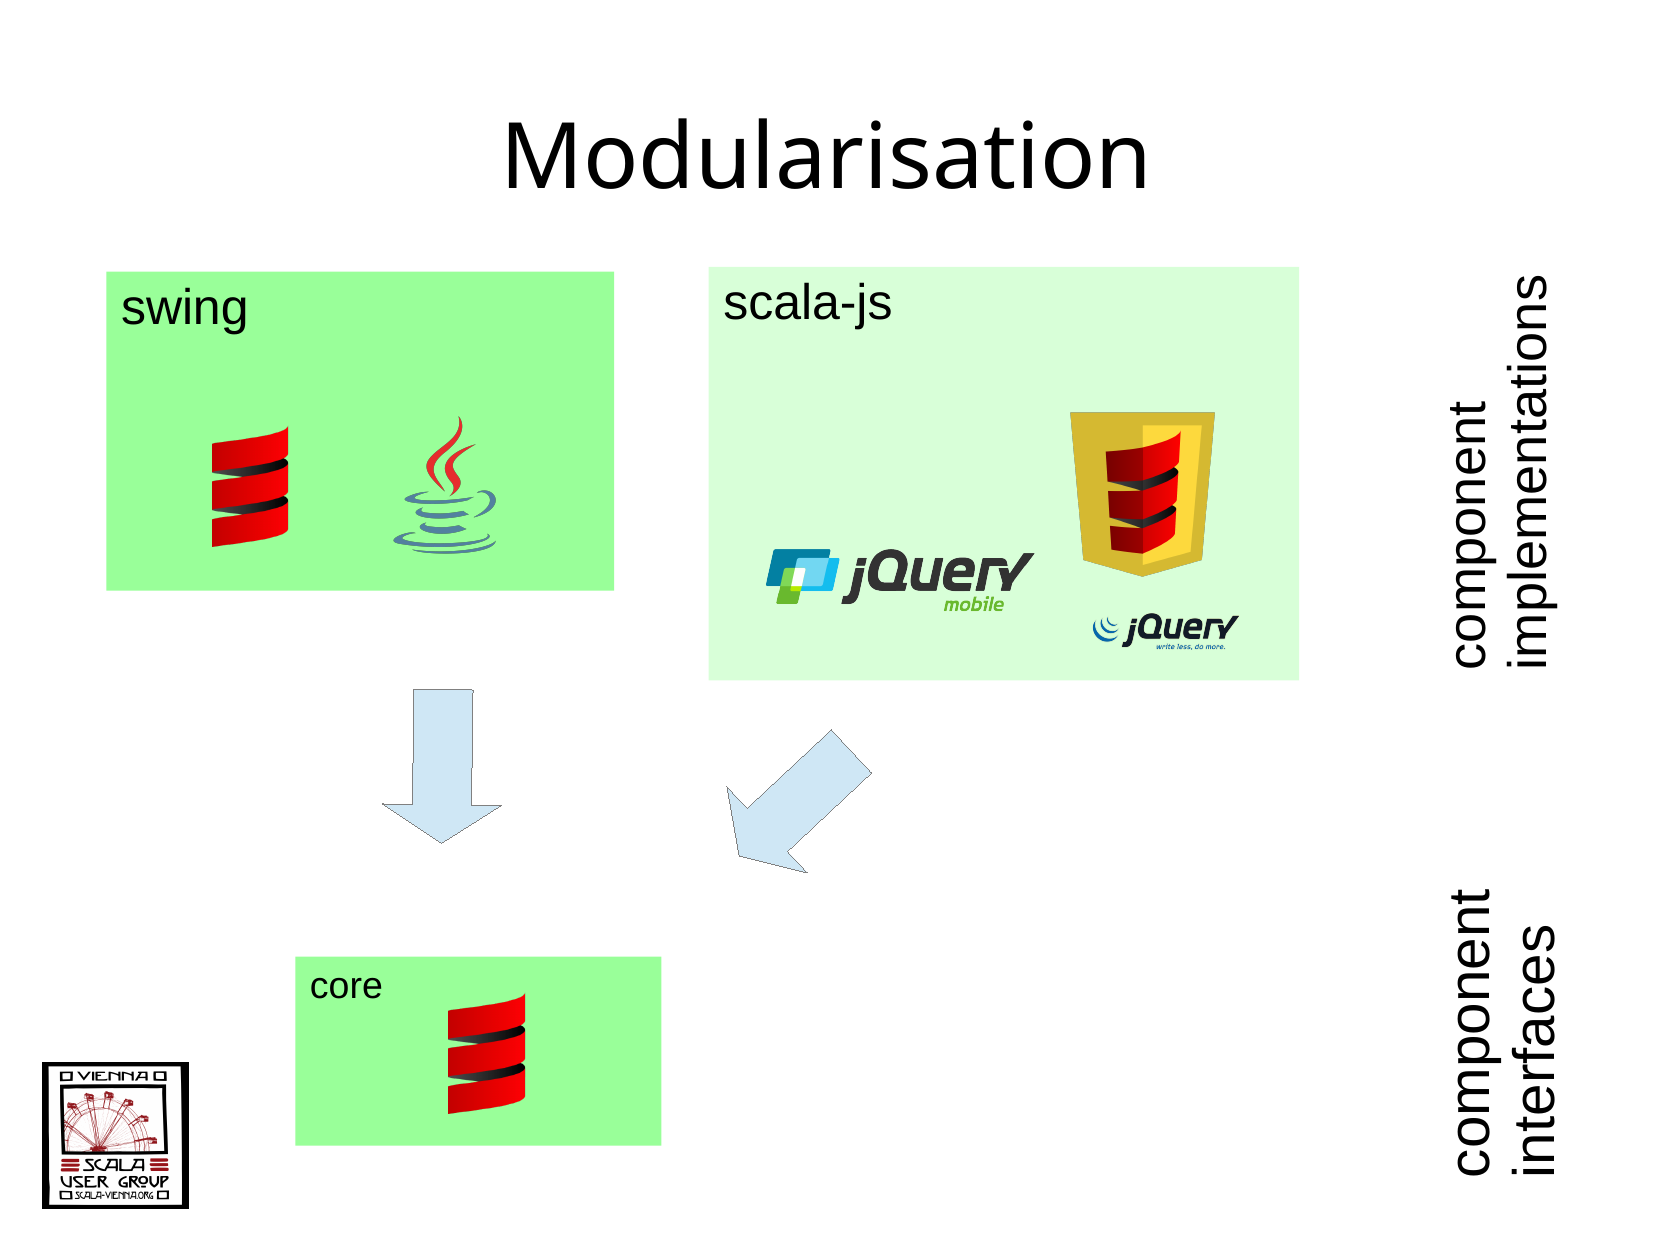

# Modularisation
scala-js
swing
component implementations
component interfaces
core